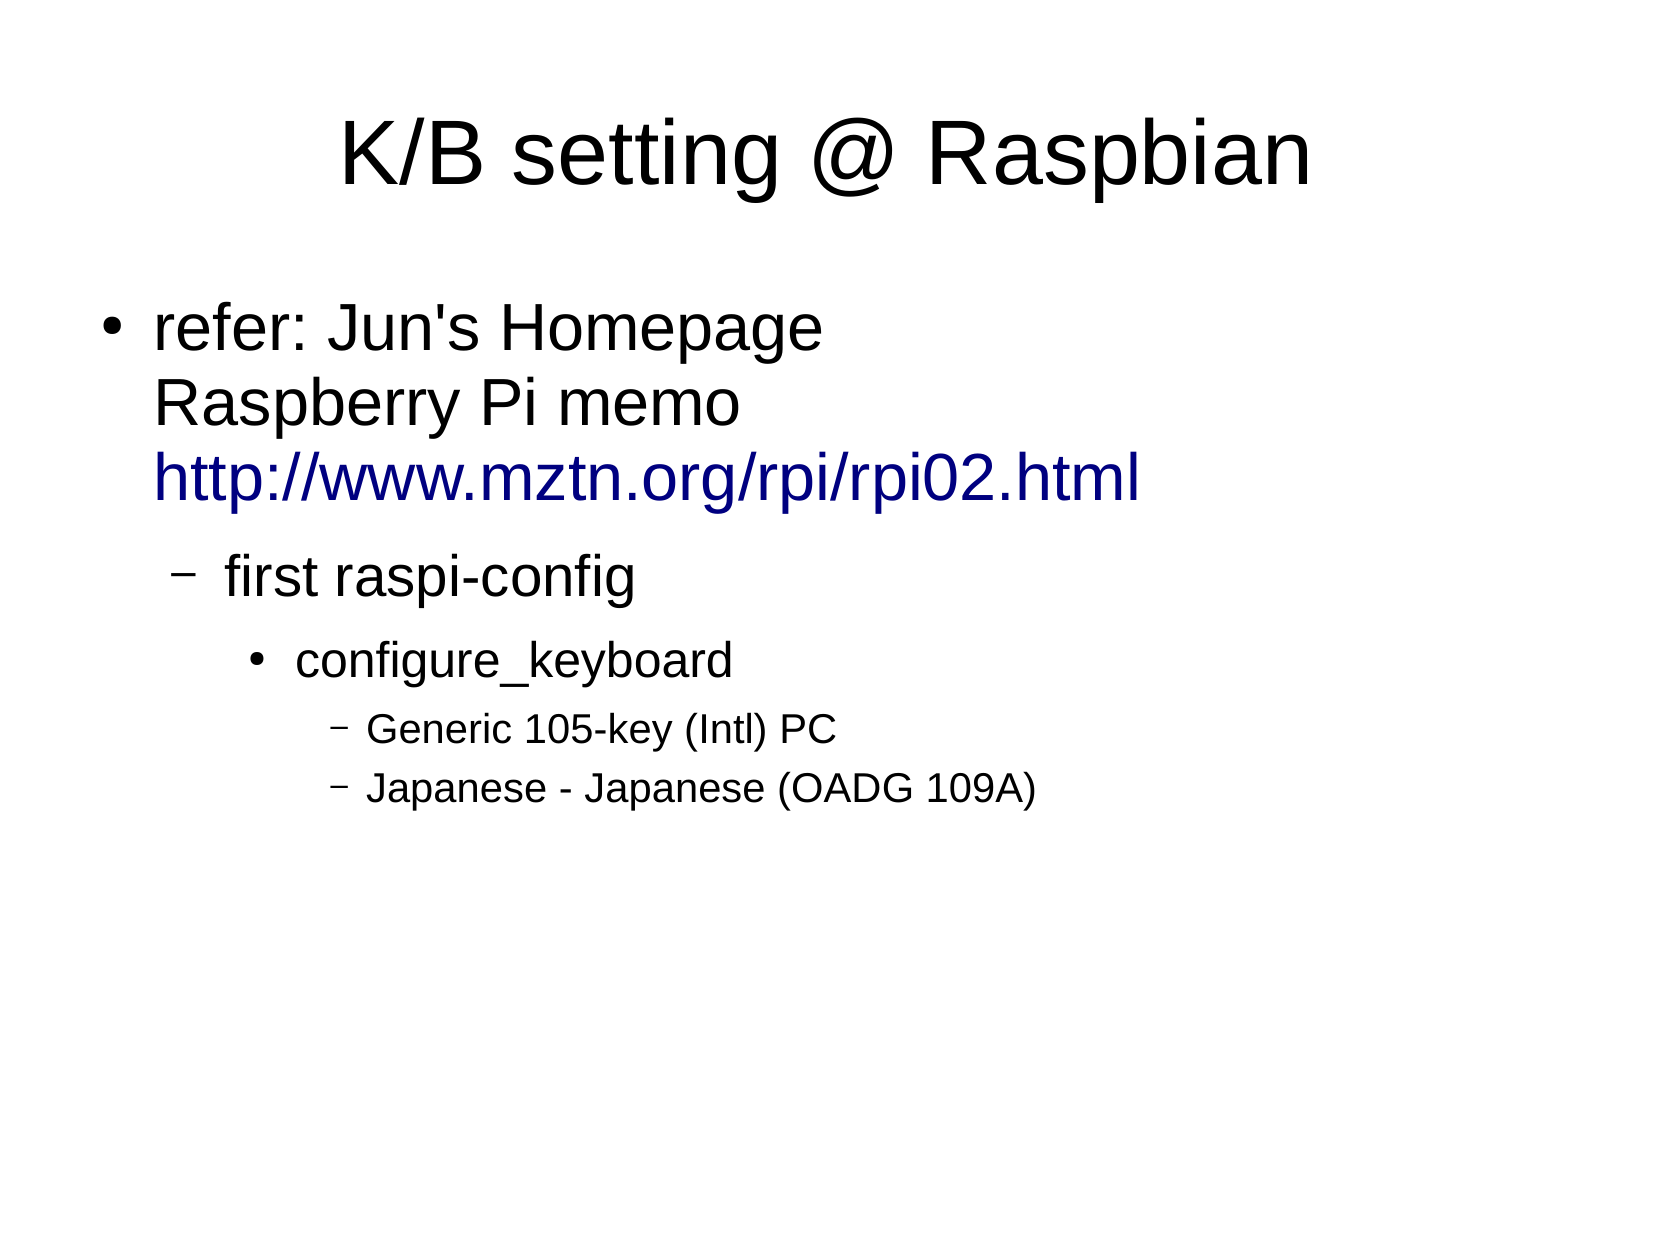

# K/B setting @ Raspbian
refer: Jun's Homepage
Raspberry Pi memo
http://www.mztn.org/rpi/rpi02.html
first raspi-config
configure_keyboard
Generic 105-key (Intl) PC
Japanese - Japanese (OADG 109A)